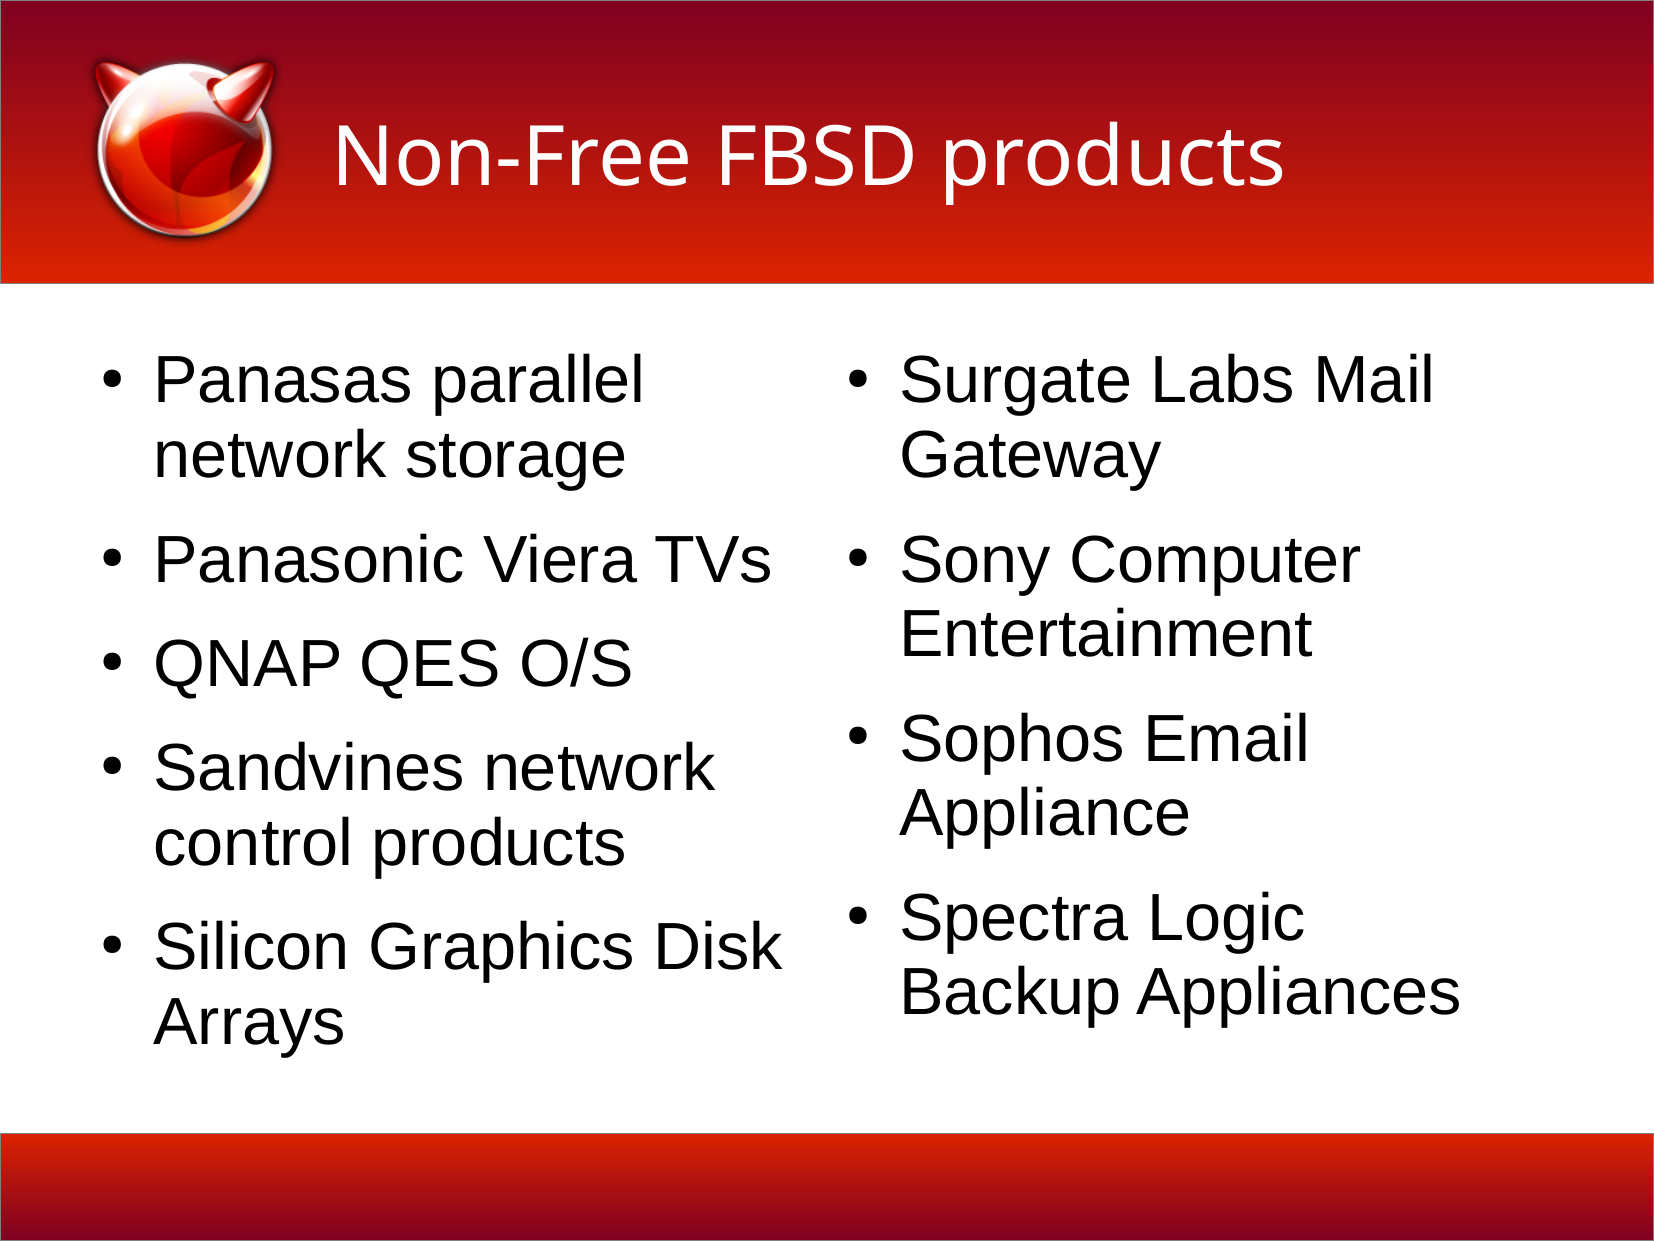

# Non-Free FBSD products
Panasas parallel network storage
Panasonic Viera TVs
QNAP QES O/S
Sandvines network control products
Silicon Graphics Disk Arrays
Surgate Labs Mail Gateway
Sony Computer Entertainment
Sophos Email Appliance
Spectra Logic Backup Appliances